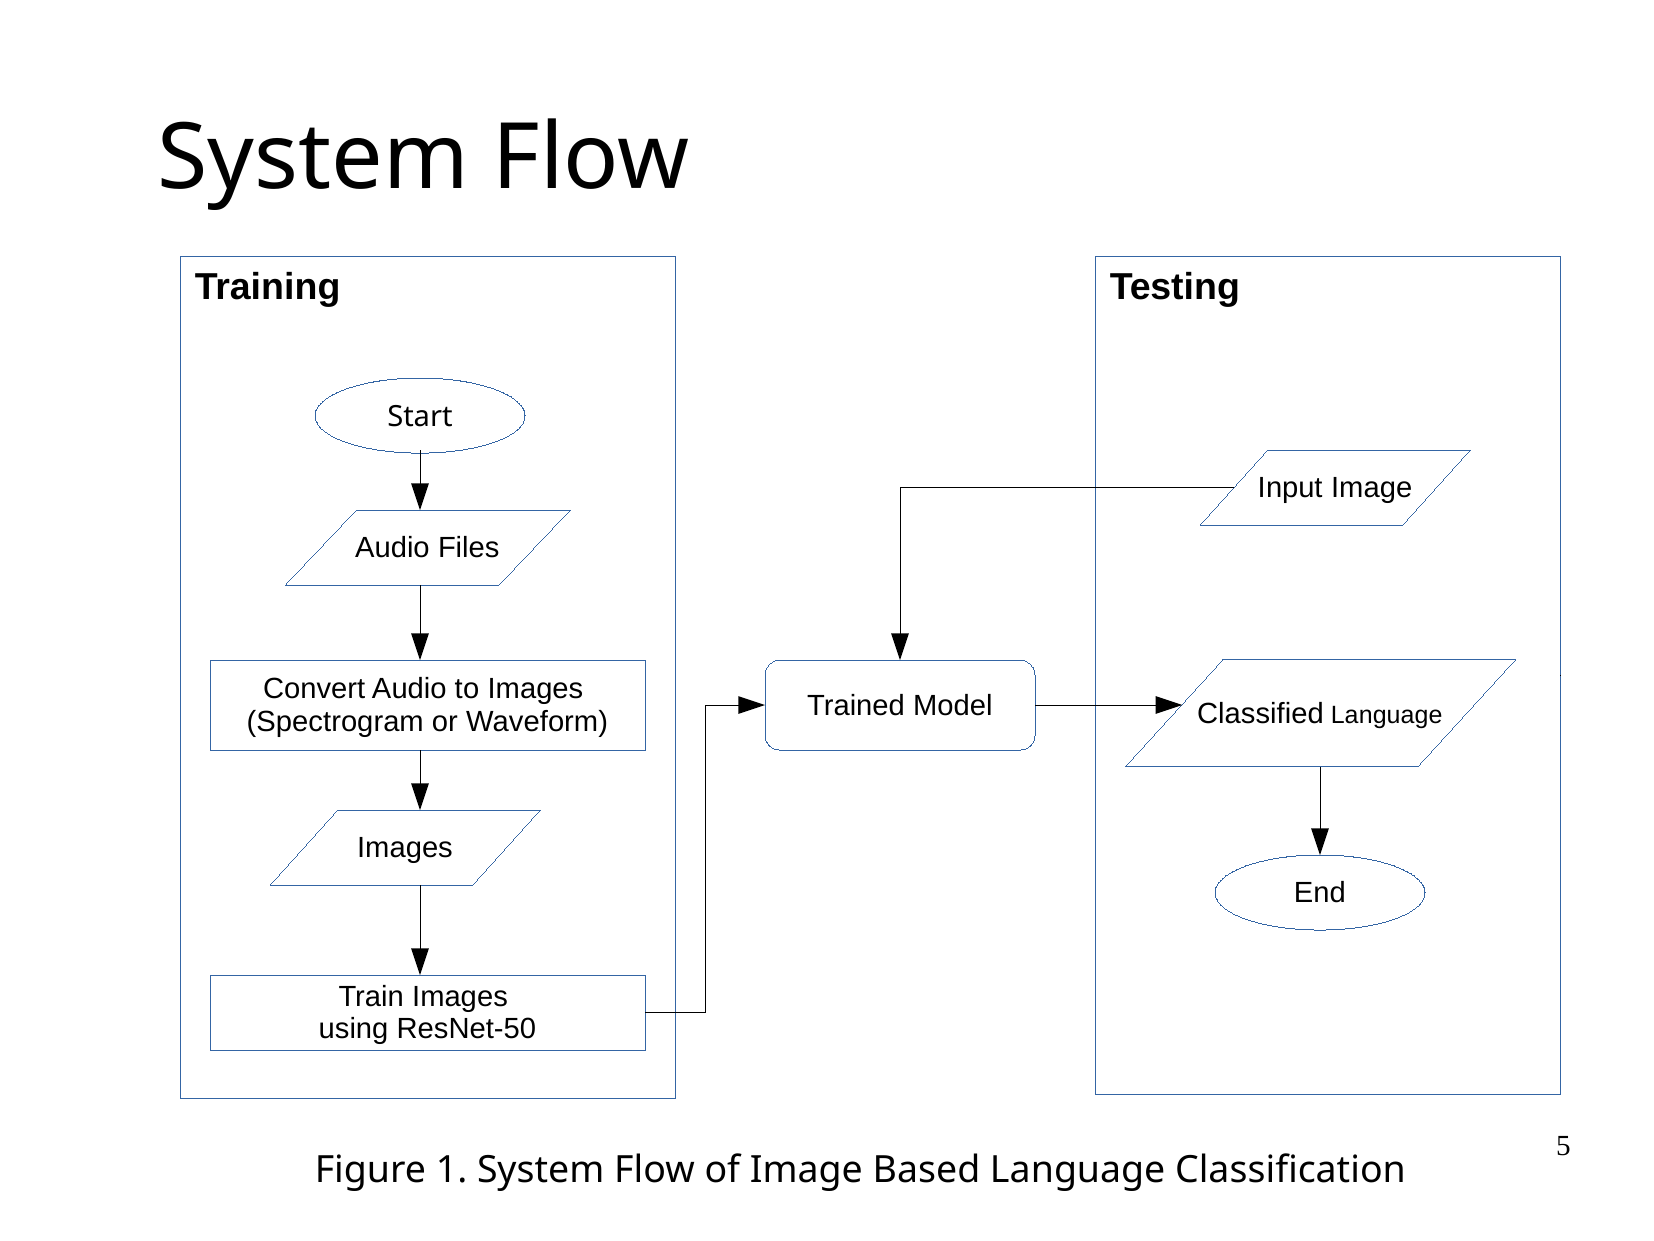

# System Flow
Training
Testing
Start
Input Image
Audio Files
Convert Audio to Images
(Spectrogram or Waveform)
Trained Model
Classified Language
Images
End
Train Images
using ResNet-50
5
Figure 1. System Flow of Image Based Language Classification